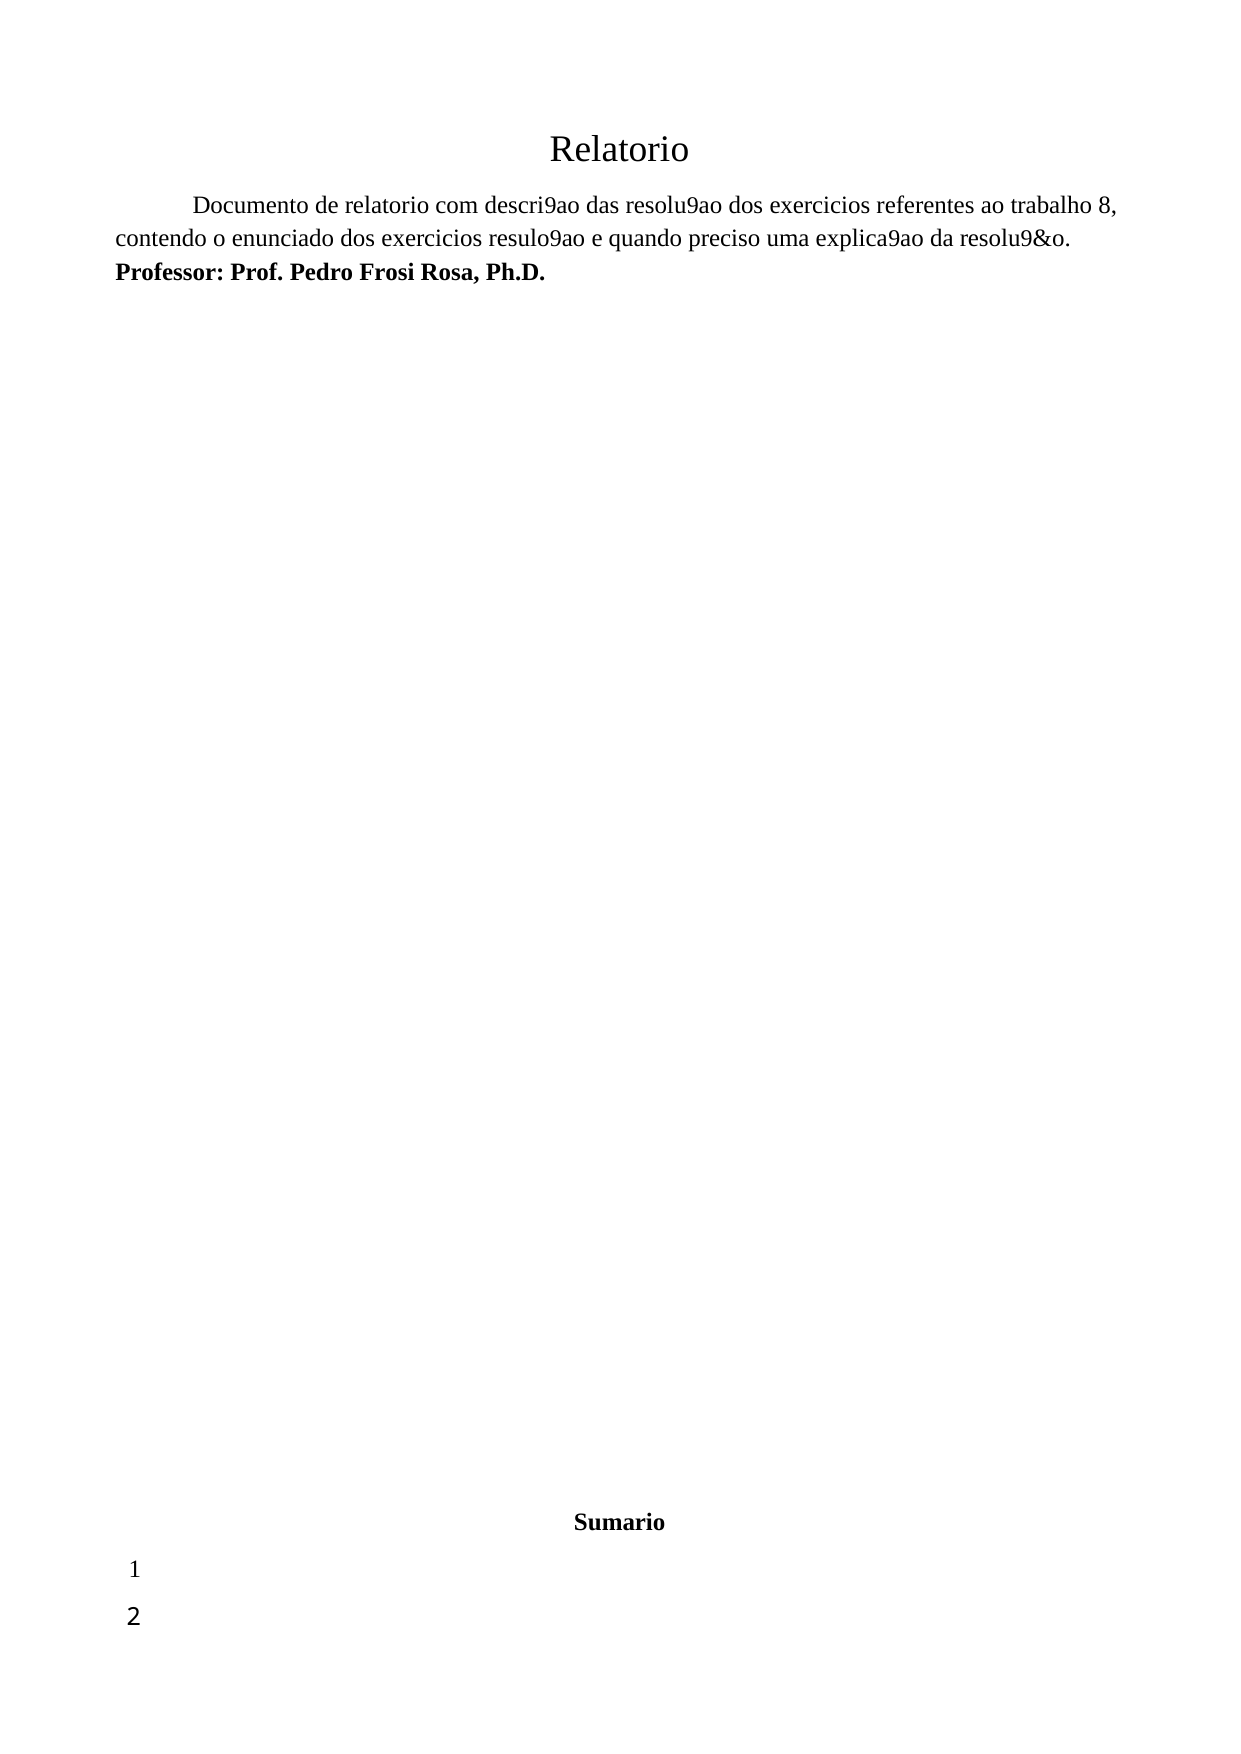

Relatorio
Documento de relatorio com descri9ao das resolu9ao dos exercicios referentes ao trabalho 8, contendo o enunciado dos exercicios resulo9ao e quando preciso uma explica9ao da resolu9&o.
Professor: Prof. Pedro Frosi Rosa, Ph.D.
Sumario
1
2